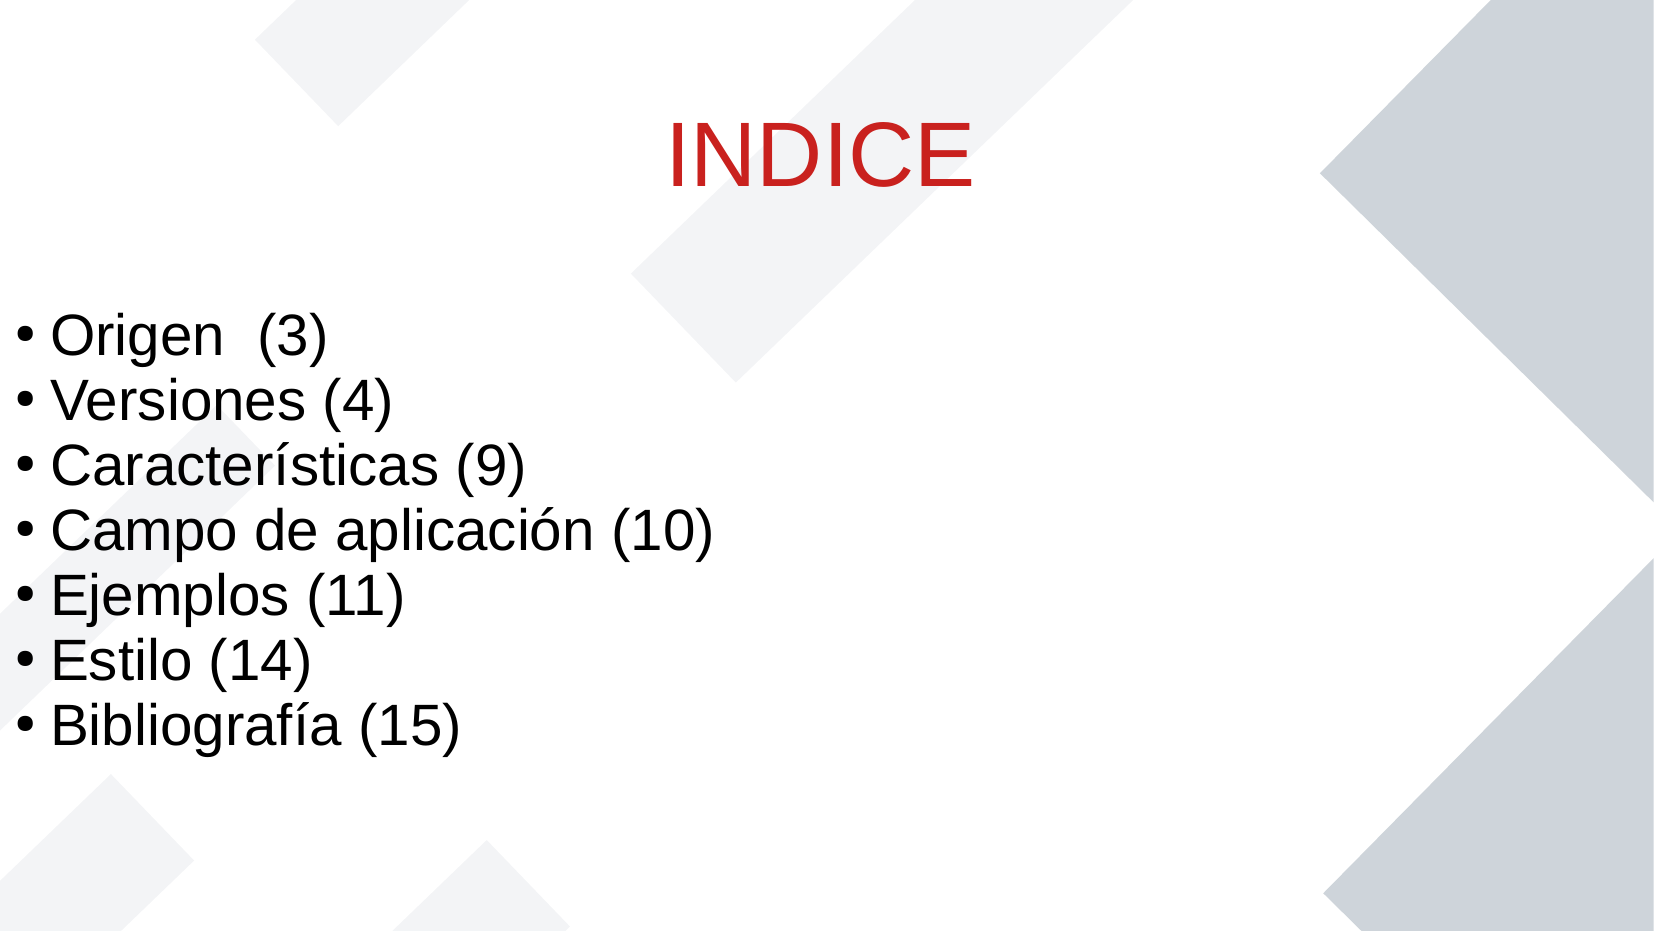

# INDICE
Origen (3)
Versiones (4)
Características (9)
Campo de aplicación (10)
Ejemplos (11)
Estilo (14)
Bibliografía (15)